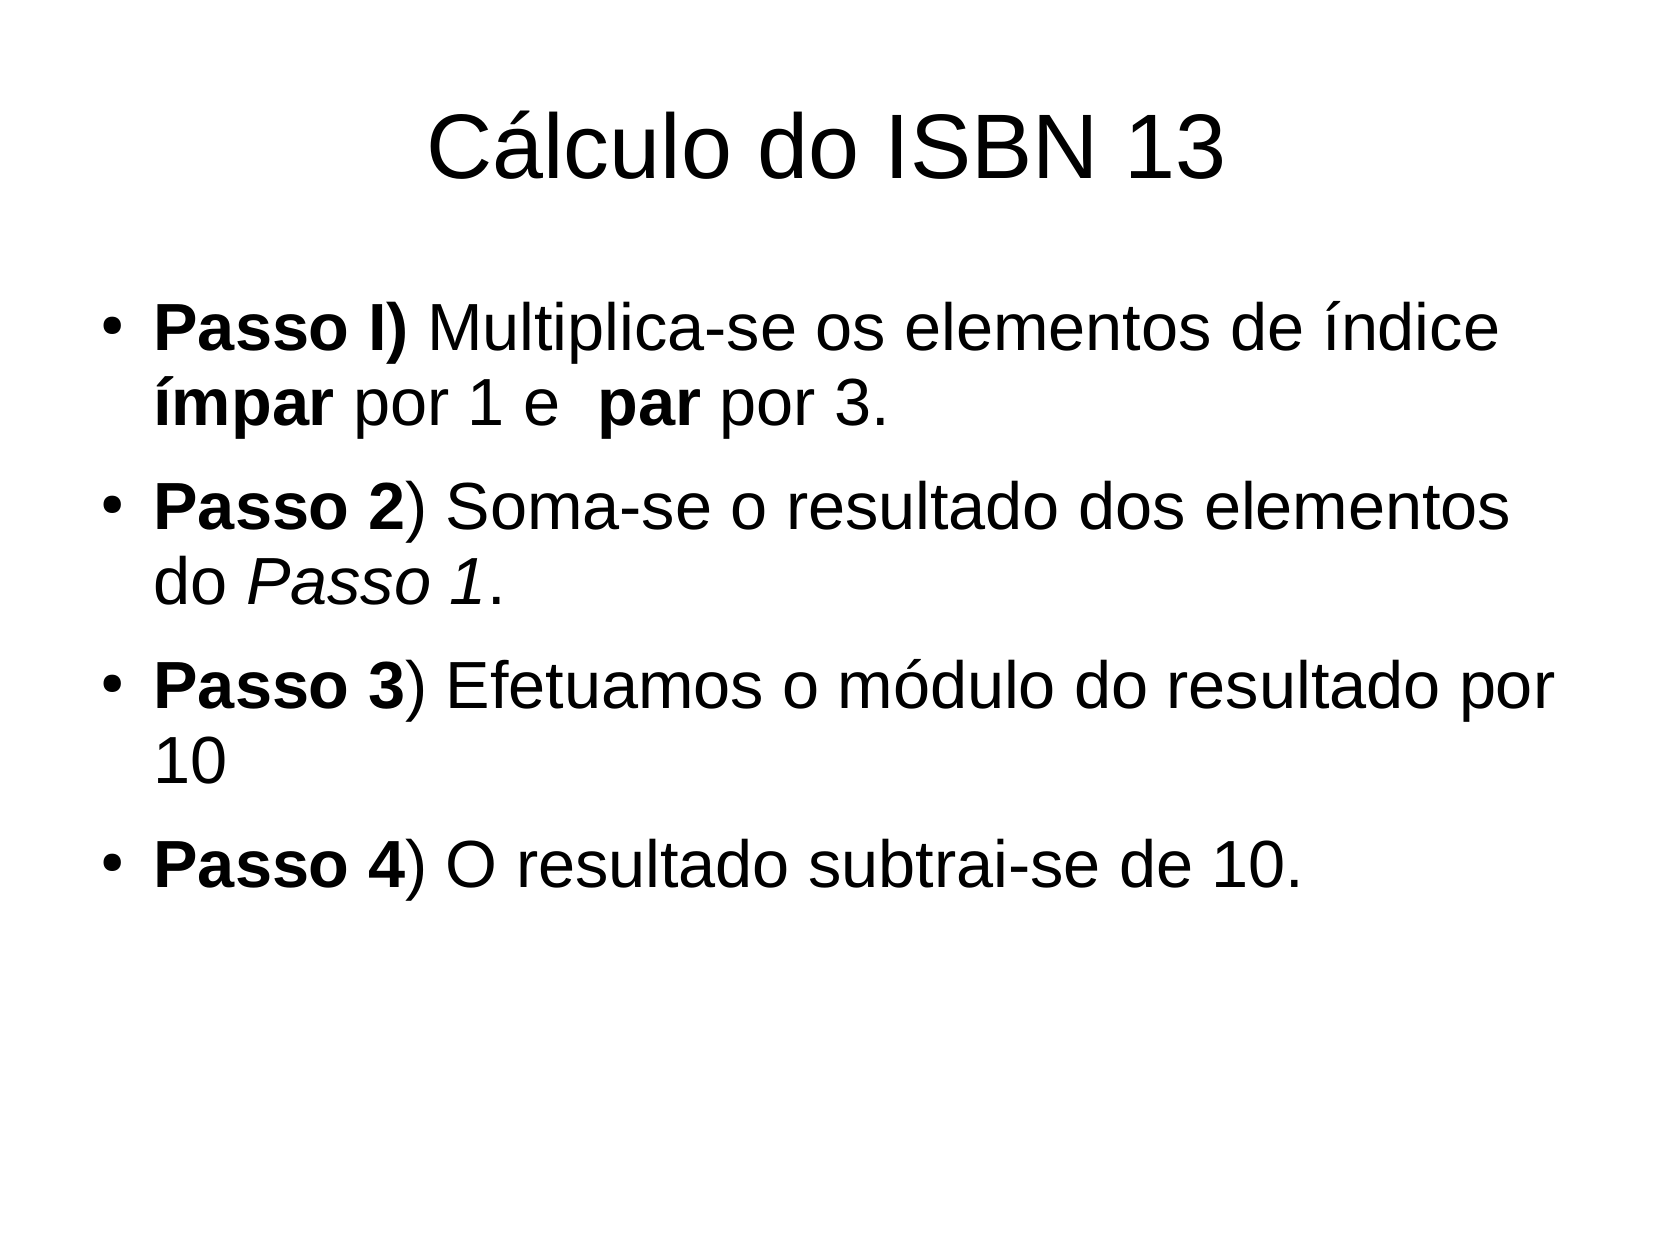

# Cálculo do ISBN 13
Passo I) Multiplica-se os elementos de índice ímpar por 1 e par por 3.
Passo 2) Soma-se o resultado dos elementos do Passo 1.
Passo 3) Efetuamos o módulo do resultado por 10
Passo 4) O resultado subtrai-se de 10.